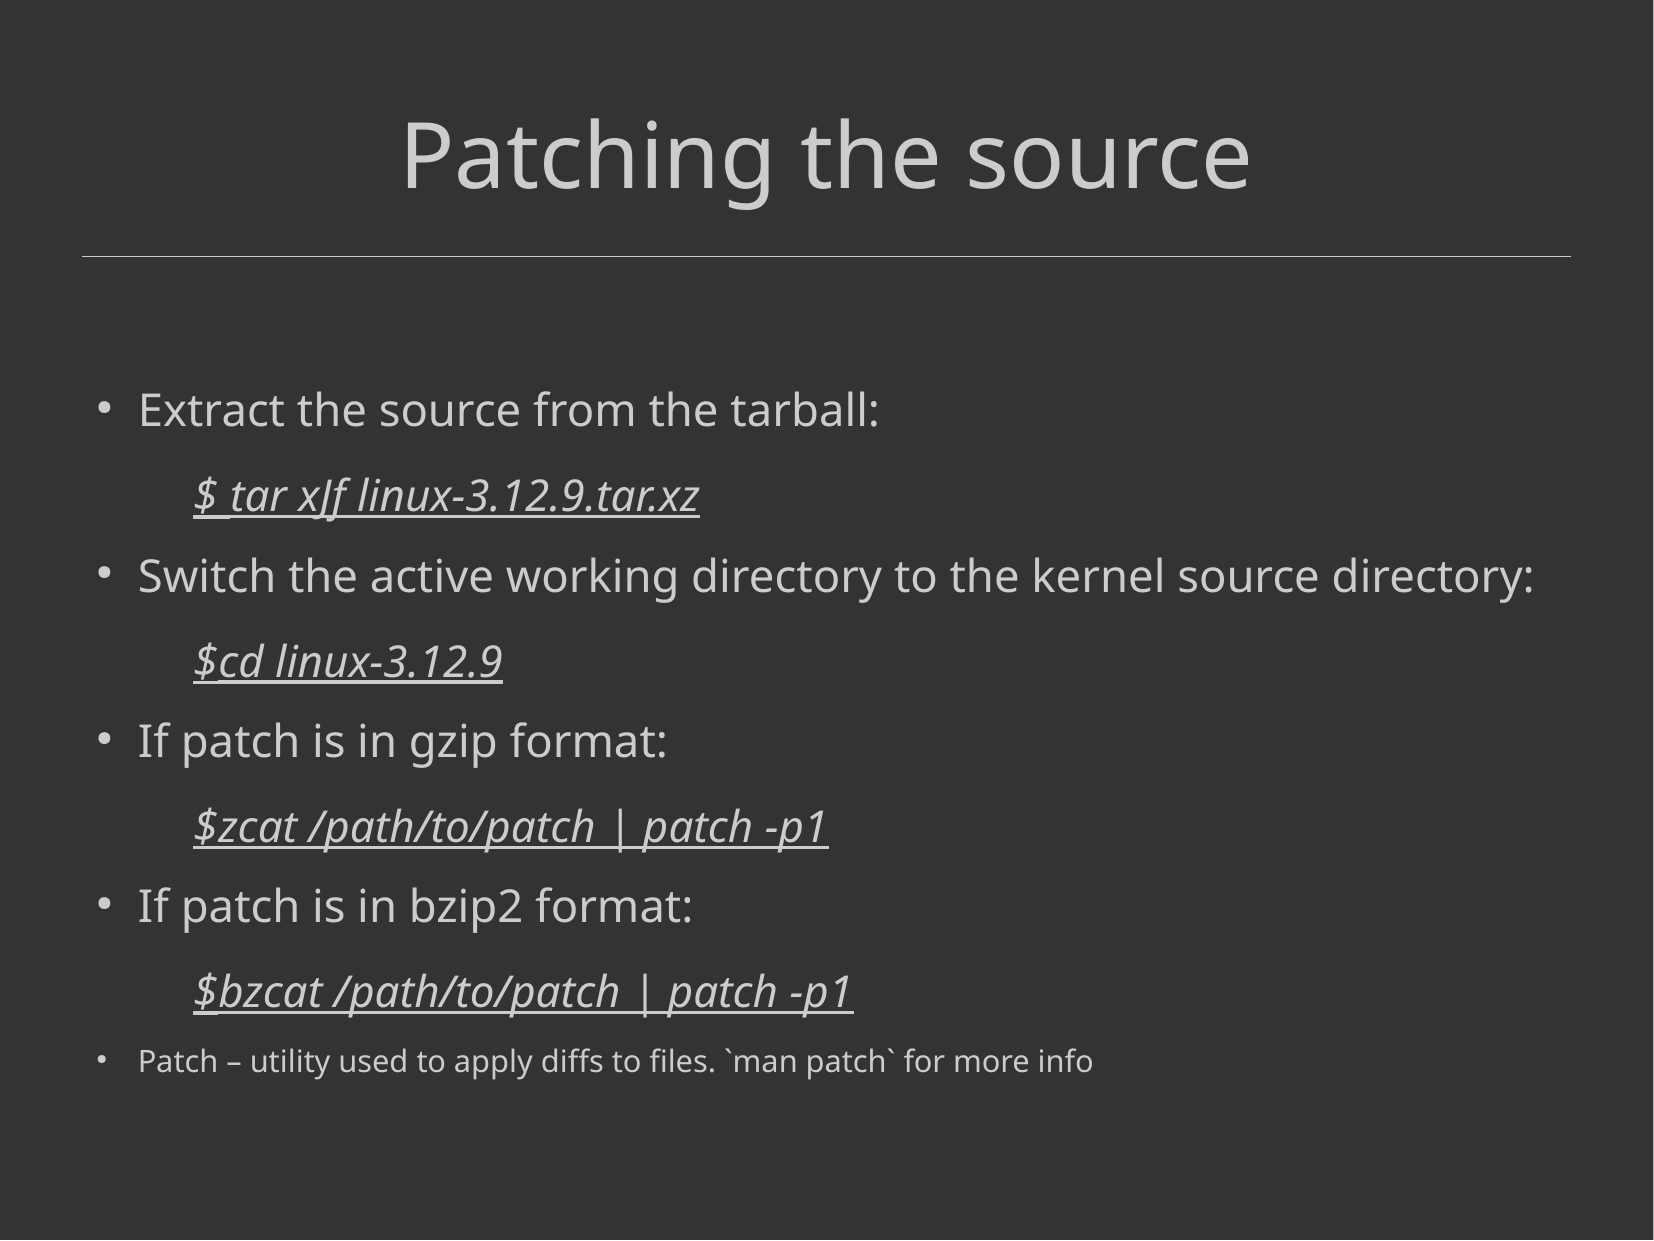

# Patching the source
Extract the source from the tarball:
$ tar xJf linux-3.12.9.tar.xz
Switch the active working directory to the kernel source directory:
$cd linux-3.12.9
If patch is in gzip format:
$zcat /path/to/patch | patch -p1
If patch is in bzip2 format:
$bzcat /path/to/patch | patch -p1
Patch – utility used to apply diffs to files. `man patch` for more info